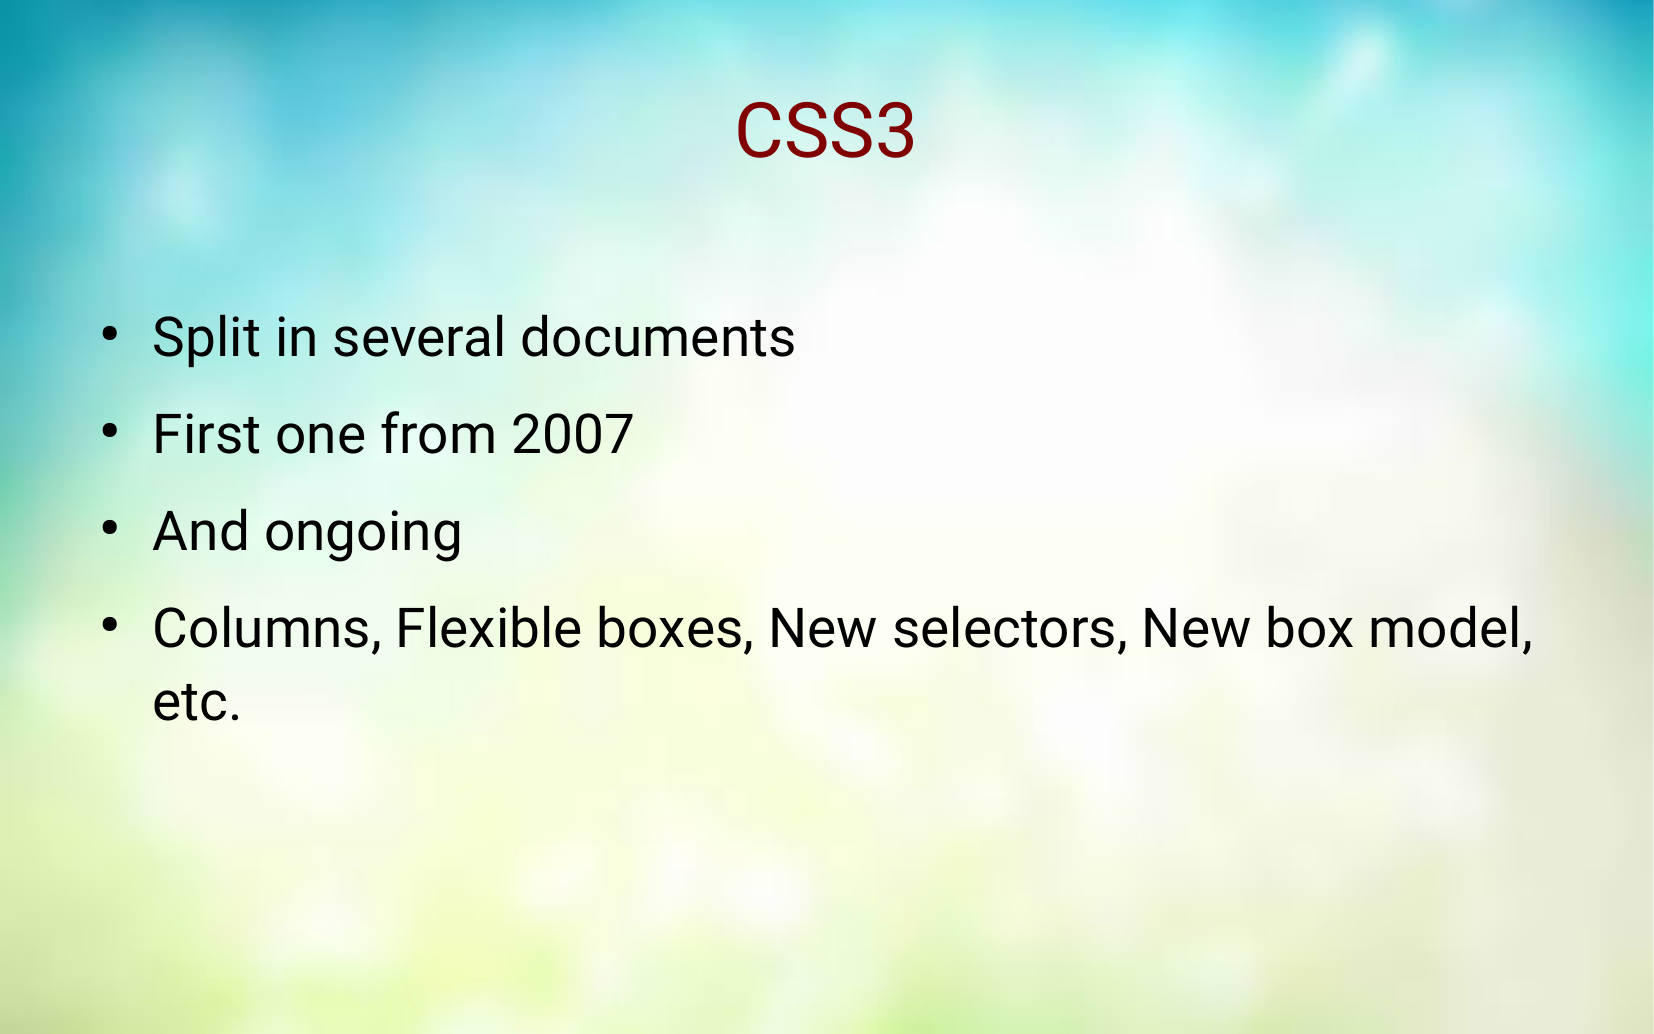

# CSS3
Split in several documents
First one from 2007
And ongoing
Columns, Flexible boxes, New selectors, New box model, etc.